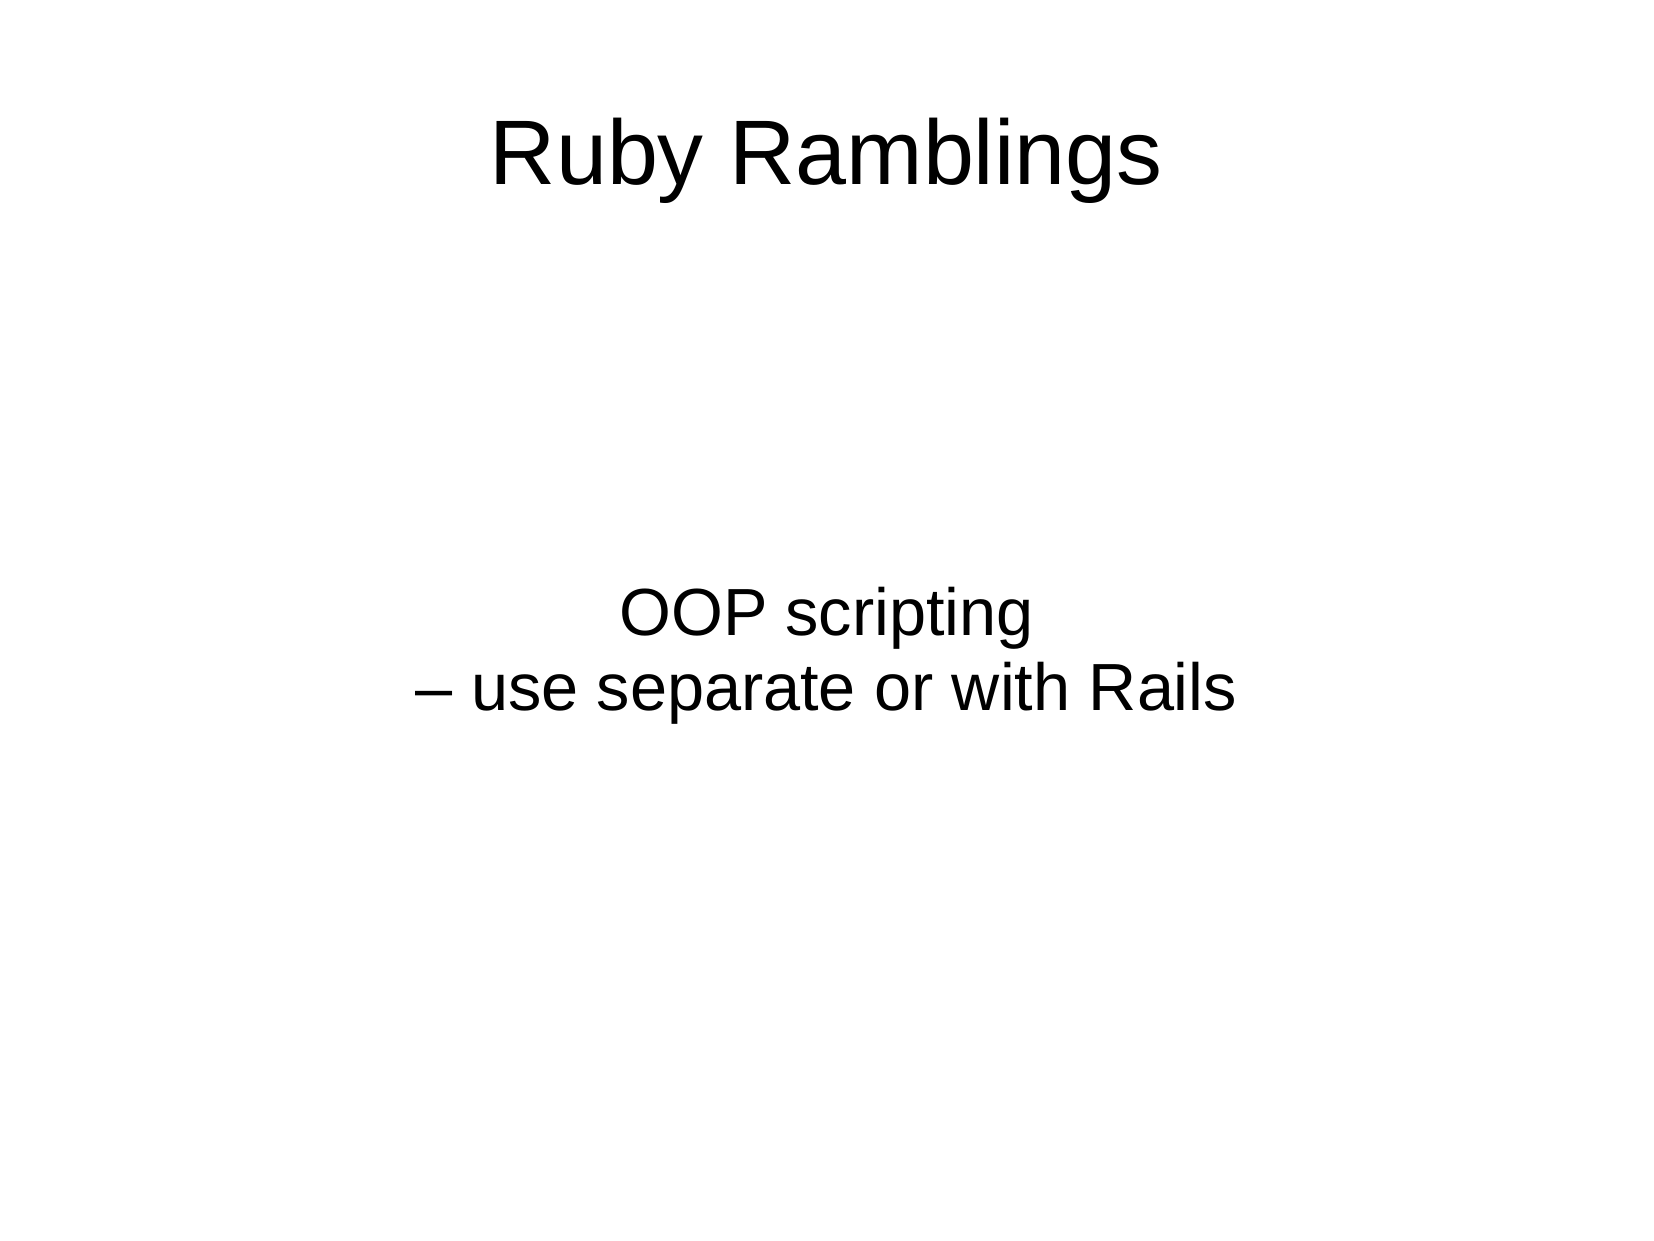

# Ruby Ramblings
OOP scripting
– use separate or with Rails